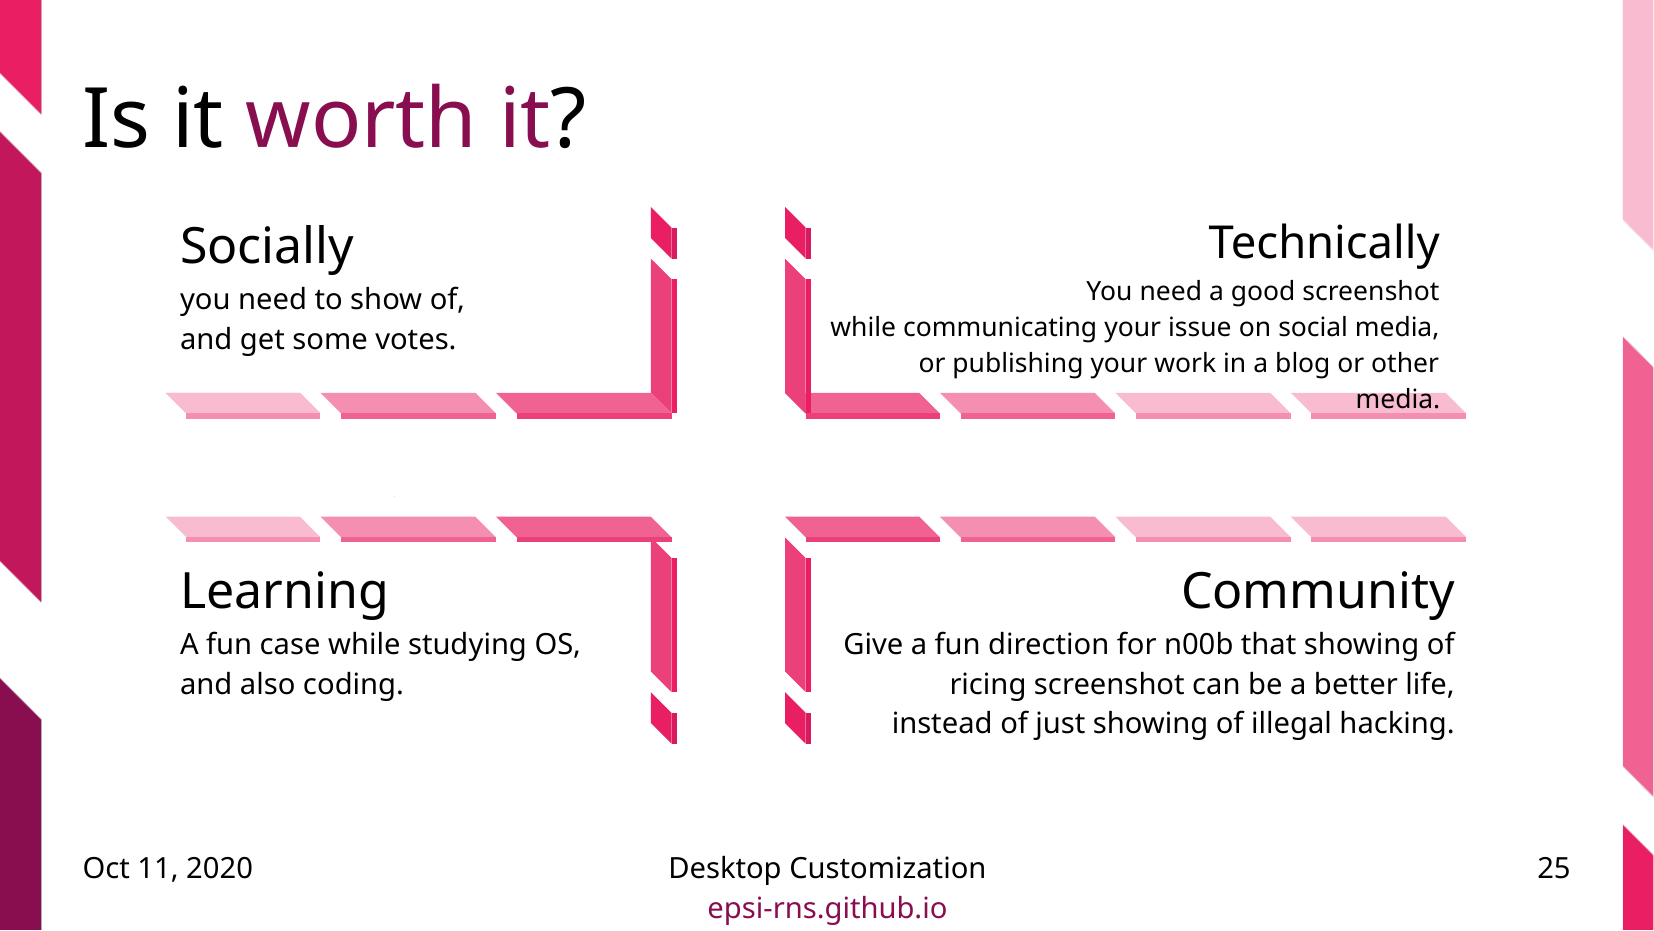

# Is it worth it?
Socially
you need to show of,
and get some votes.
Technically
You need a good screenshot
while communicating your issue on social media,
 or publishing your work in a blog or other media.
Learning
A fun case while studying OS,
and also coding.
Community
Give a fun direction for n00b that showing of
ricing screenshot can be a better life,
instead of just showing of illegal hacking.
Oct 11, 2020
Desktop Customization
25